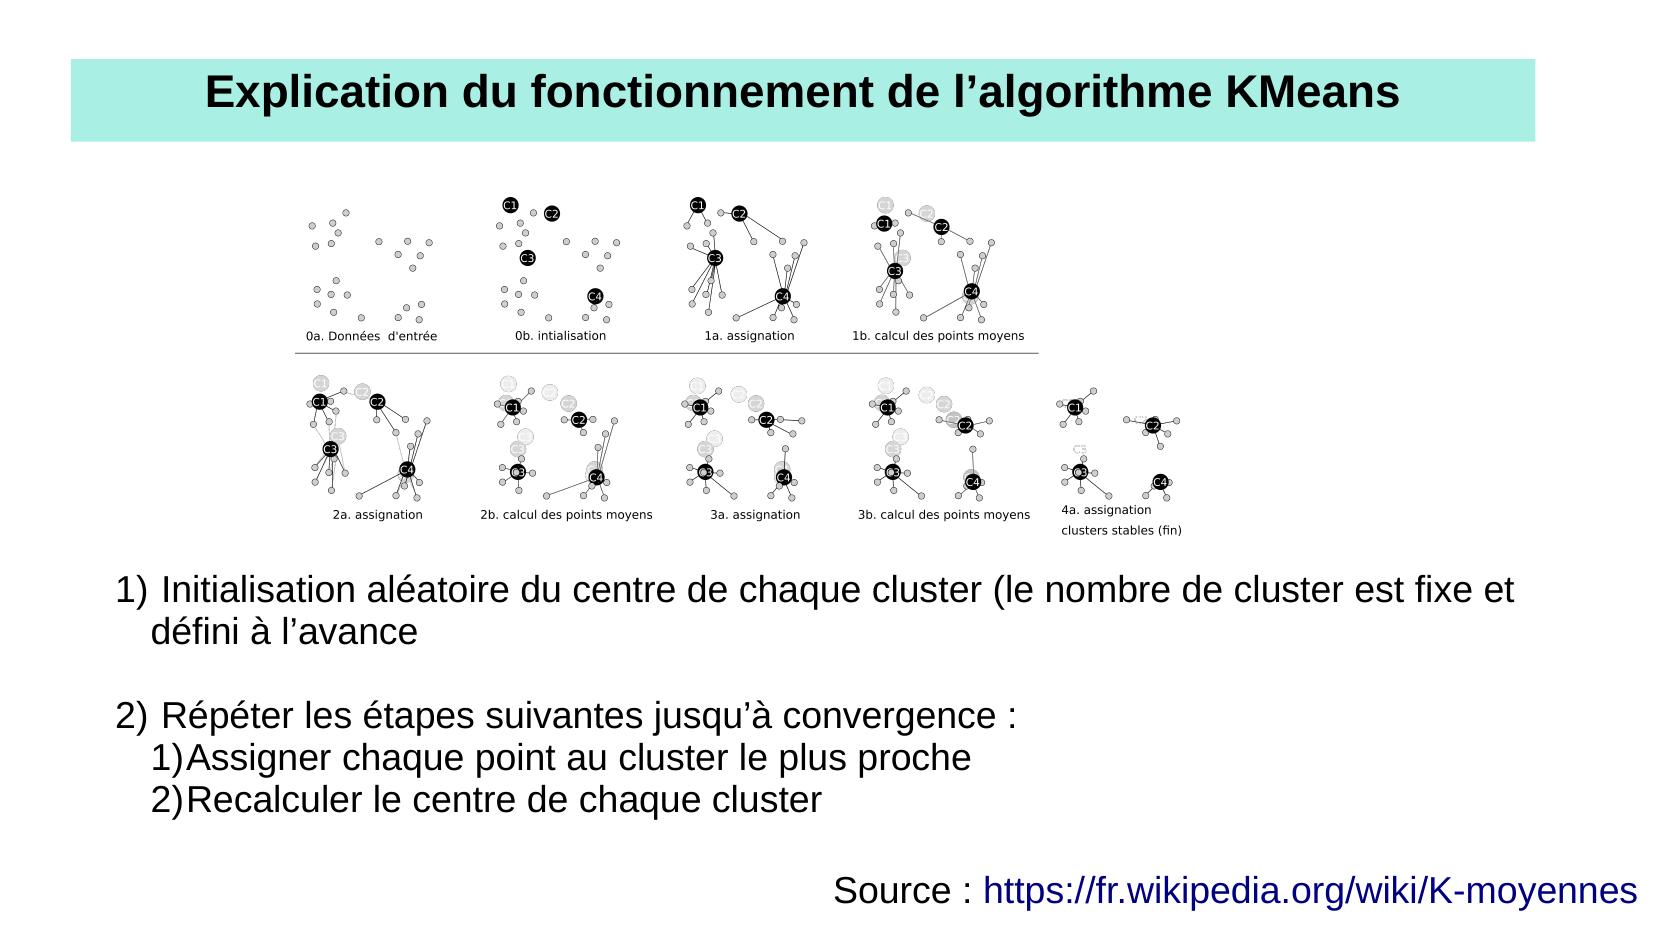

Explication du fonctionnement de l’algorithme KMeans
 Initialisation aléatoire du centre de chaque cluster (le nombre de cluster est fixe et
défini à l’avance
 Répéter les étapes suivantes jusqu’à convergence :
Assigner chaque point au cluster le plus proche
Recalculer le centre de chaque cluster
Source : https://fr.wikipedia.org/wiki/K-moyennes